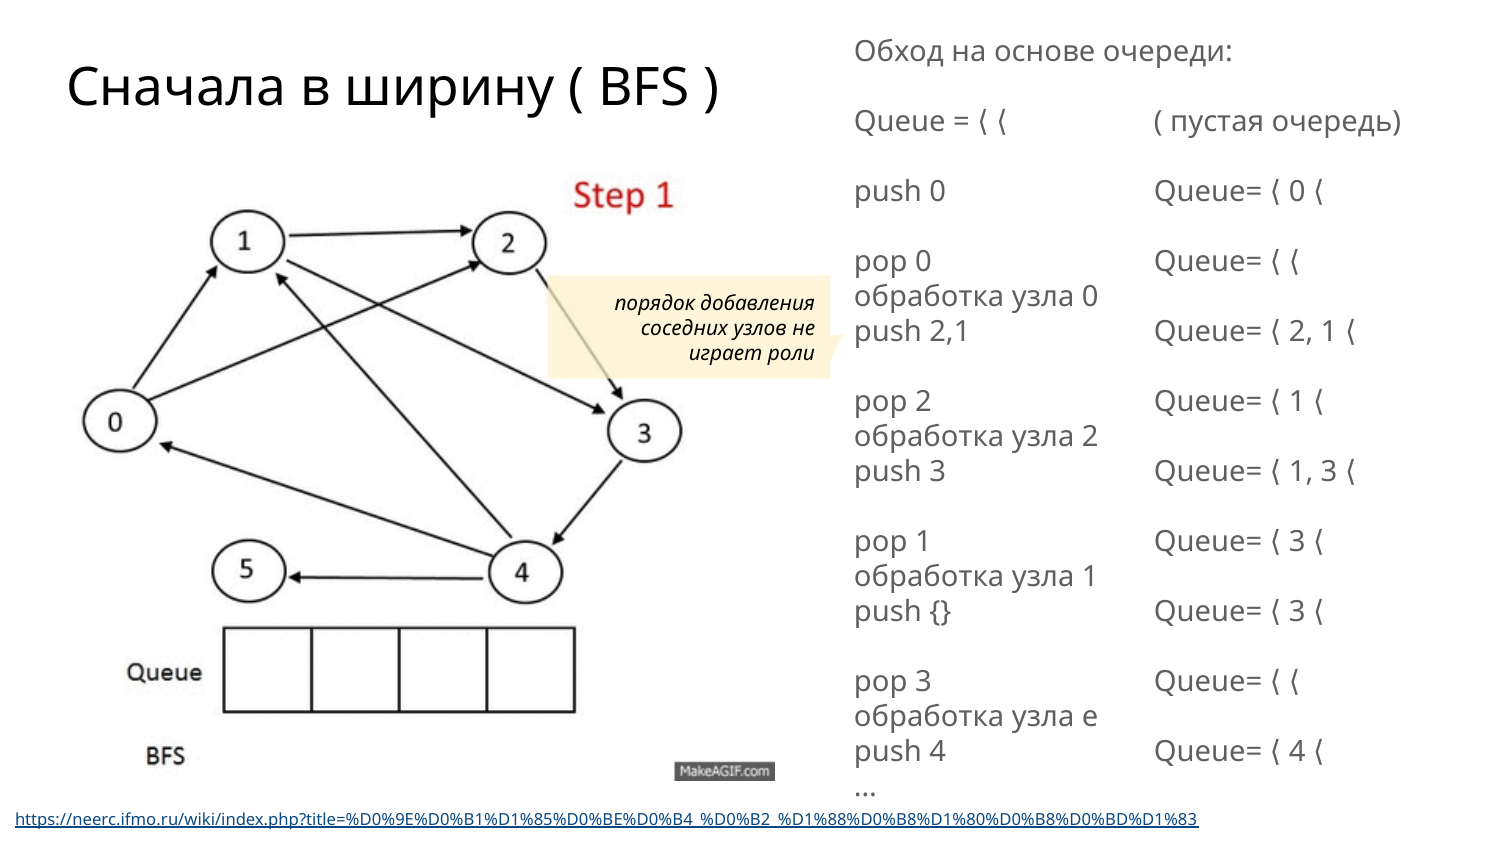

Обход на основе очереди:
Queue = ⟨ ⟨		( пустая очередь)
push 0			Queue= ⟨ 0 ⟨
pop 0			Queue= ⟨ ⟨
обработка узла 0
push 2,1			Queue= ⟨ 2, 1 ⟨
pop 2			Queue= ⟨ 1 ⟨
обработка узла 2
push 3			Queue= ⟨ 1, 3 ⟨
pop 1 			Queue= ⟨ 3 ⟨
обработка узла 1
push {}			Queue= ⟨ 3 ⟨
pop 3 			Queue= ⟨ ⟨
обработка узла e
push 4			Queue= ⟨ 4 ⟨
…
# Сначала в ширину ( BFS )
порядок добавления соседних узлов не играет роли
https://neerc.ifmo.ru/wiki/index.php?title=%D0%9E%D0%B1%D1%85%D0%BE%D0%B4_%D0%B2_%D1%88%D0%B8%D1%80%D0%B8%D0%BD%D1%83